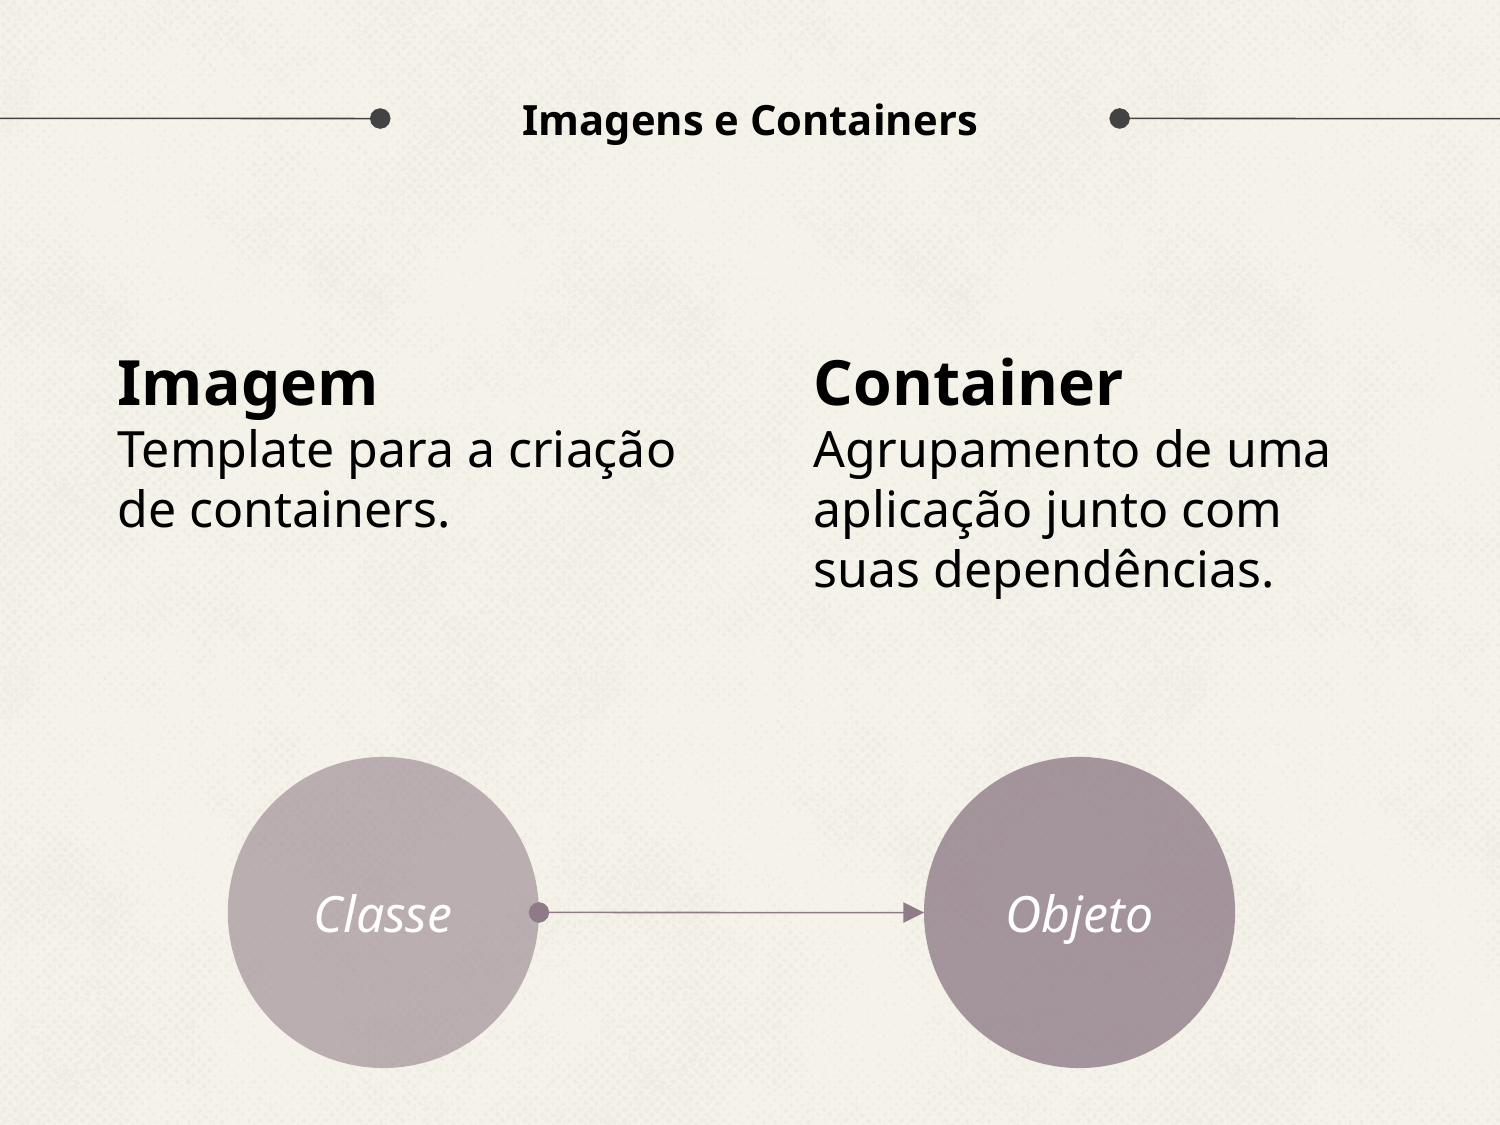

Imagens e Containers
# Imagem
Template para a criação de containers.
Container
Agrupamento de uma aplicação junto com suas dependências.
Classe
Objeto